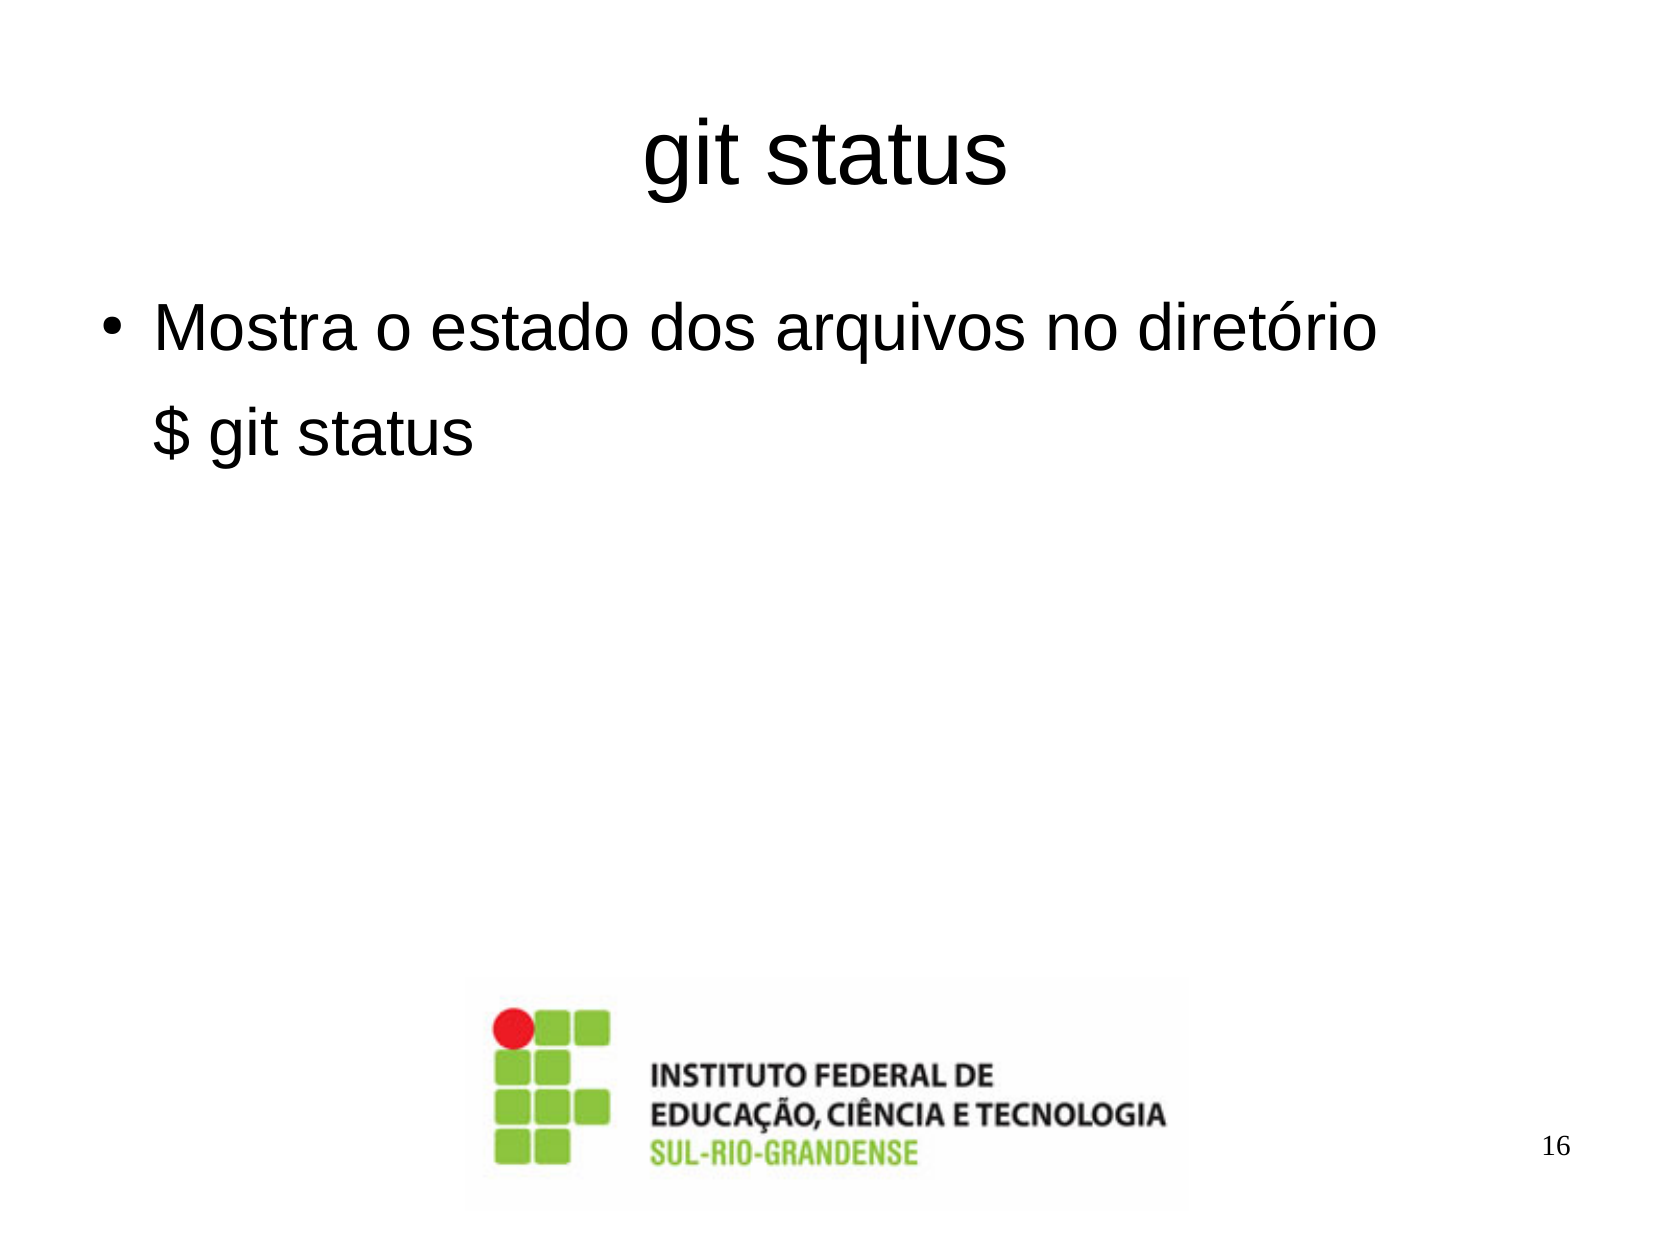

# git status
Mostra o estado dos arquivos no diretório
$ git status
16